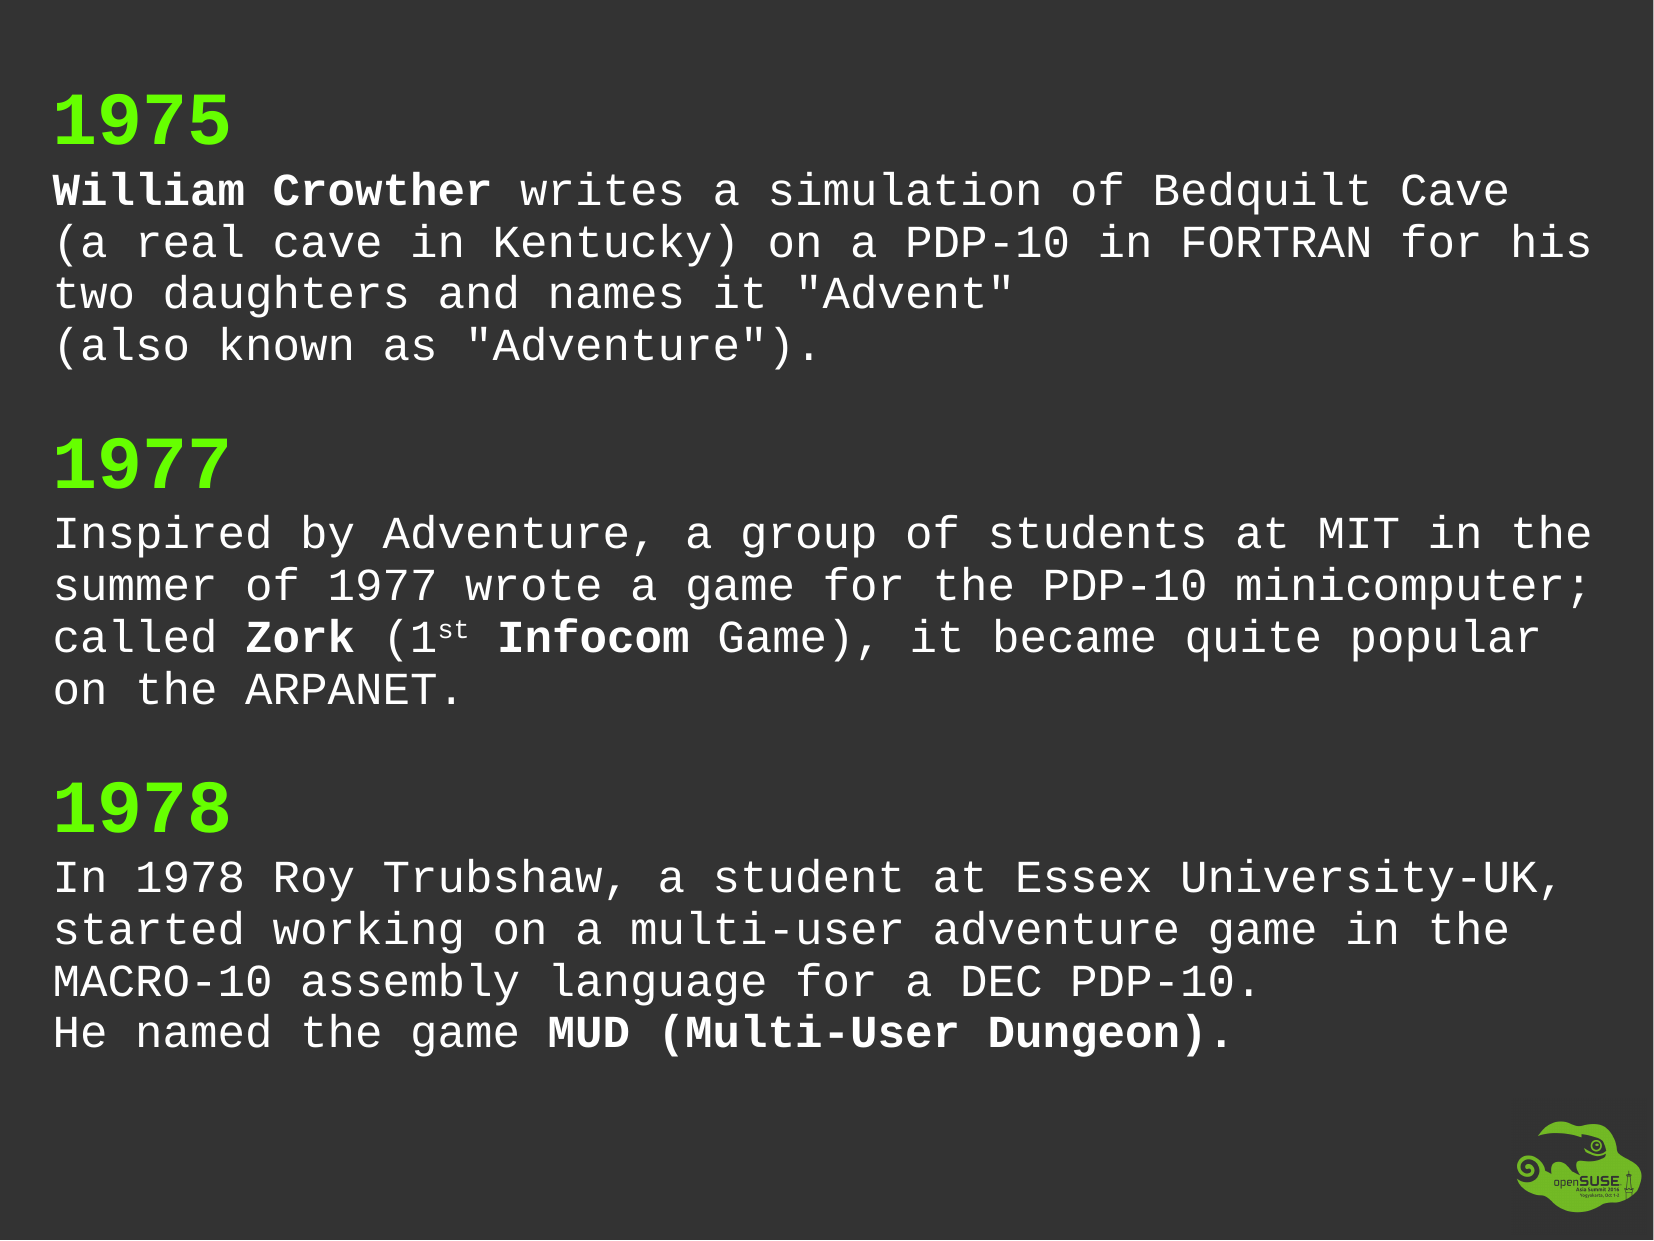

1975
William Crowther writes a simulation of Bedquilt Cave
(a real cave in Kentucky) on a PDP-10 in FORTRAN for his
two daughters and names it "Advent"
(also known as "Adventure").
1977
Inspired by Adventure, a group of students at MIT in the
summer of 1977 wrote a game for the PDP-10 minicomputer;
called Zork (1st Infocom Game), it became quite popular
on the ARPANET.
1978
In 1978 Roy Trubshaw, a student at Essex University-UK,
started working on a multi-user adventure game in the
MACRO-10 assembly language for a DEC PDP-10.
He named the game MUD (Multi-User Dungeon).